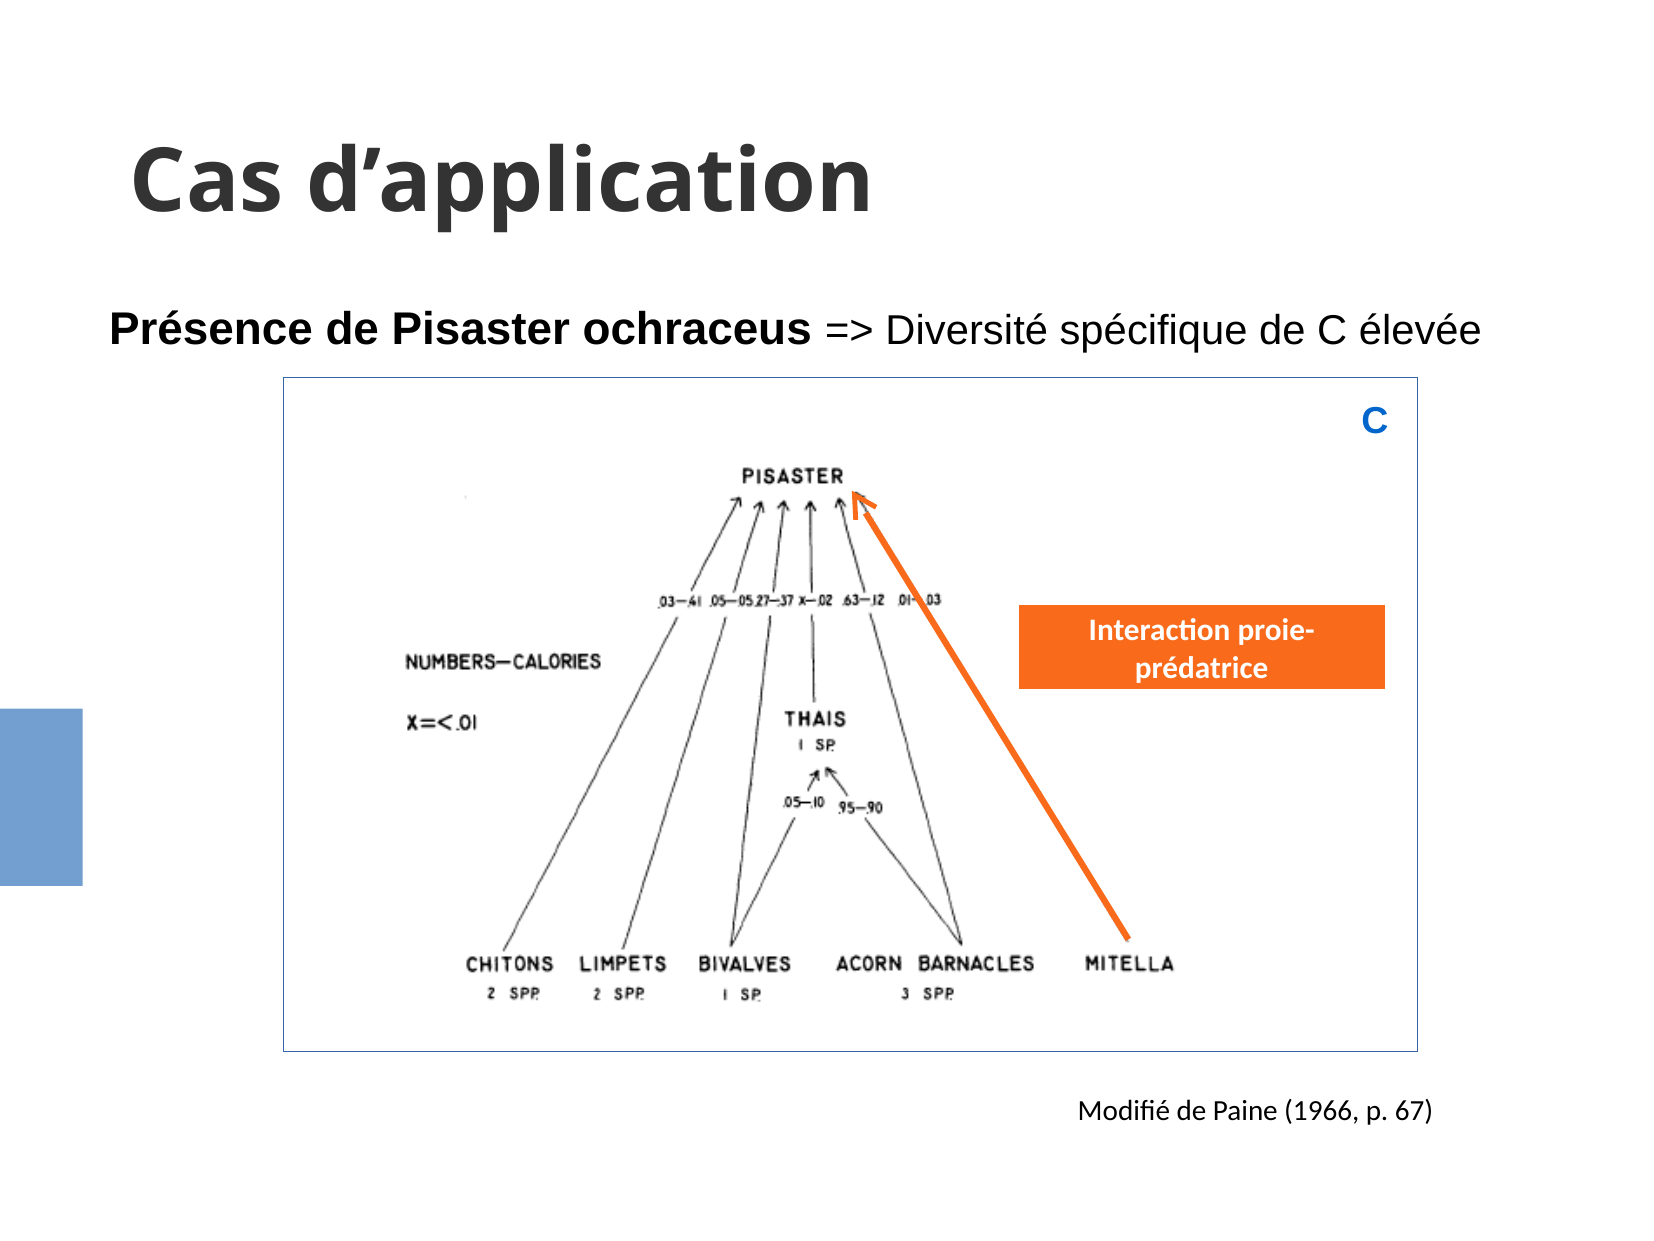

# Cas d’application
Présence de Pisaster ochraceus => Diversité spécifique de C élevée
C
Interaction proie-prédatrice
Modifié de Paine (1966, p. 67)